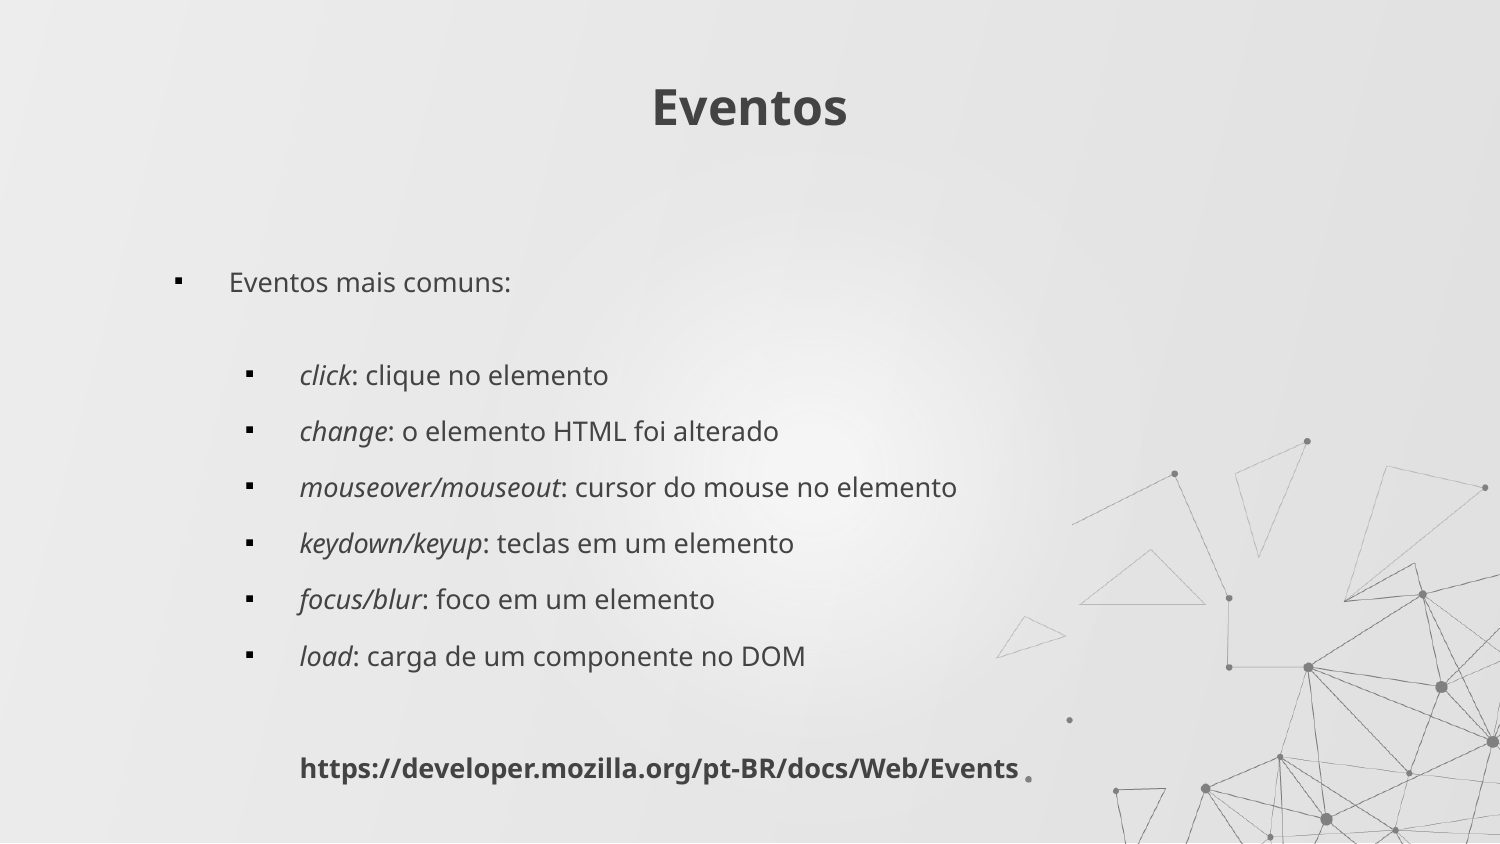

Eventos
# Eventos mais comuns:
click: clique no elemento
change: o elemento HTML foi alterado
mouseover/mouseout: cursor do mouse no elemento
keydown/keyup: teclas em um elemento
focus/blur: foco em um elemento
load: carga de um componente no DOM
https://developer.mozilla.org/pt-BR/docs/Web/Events